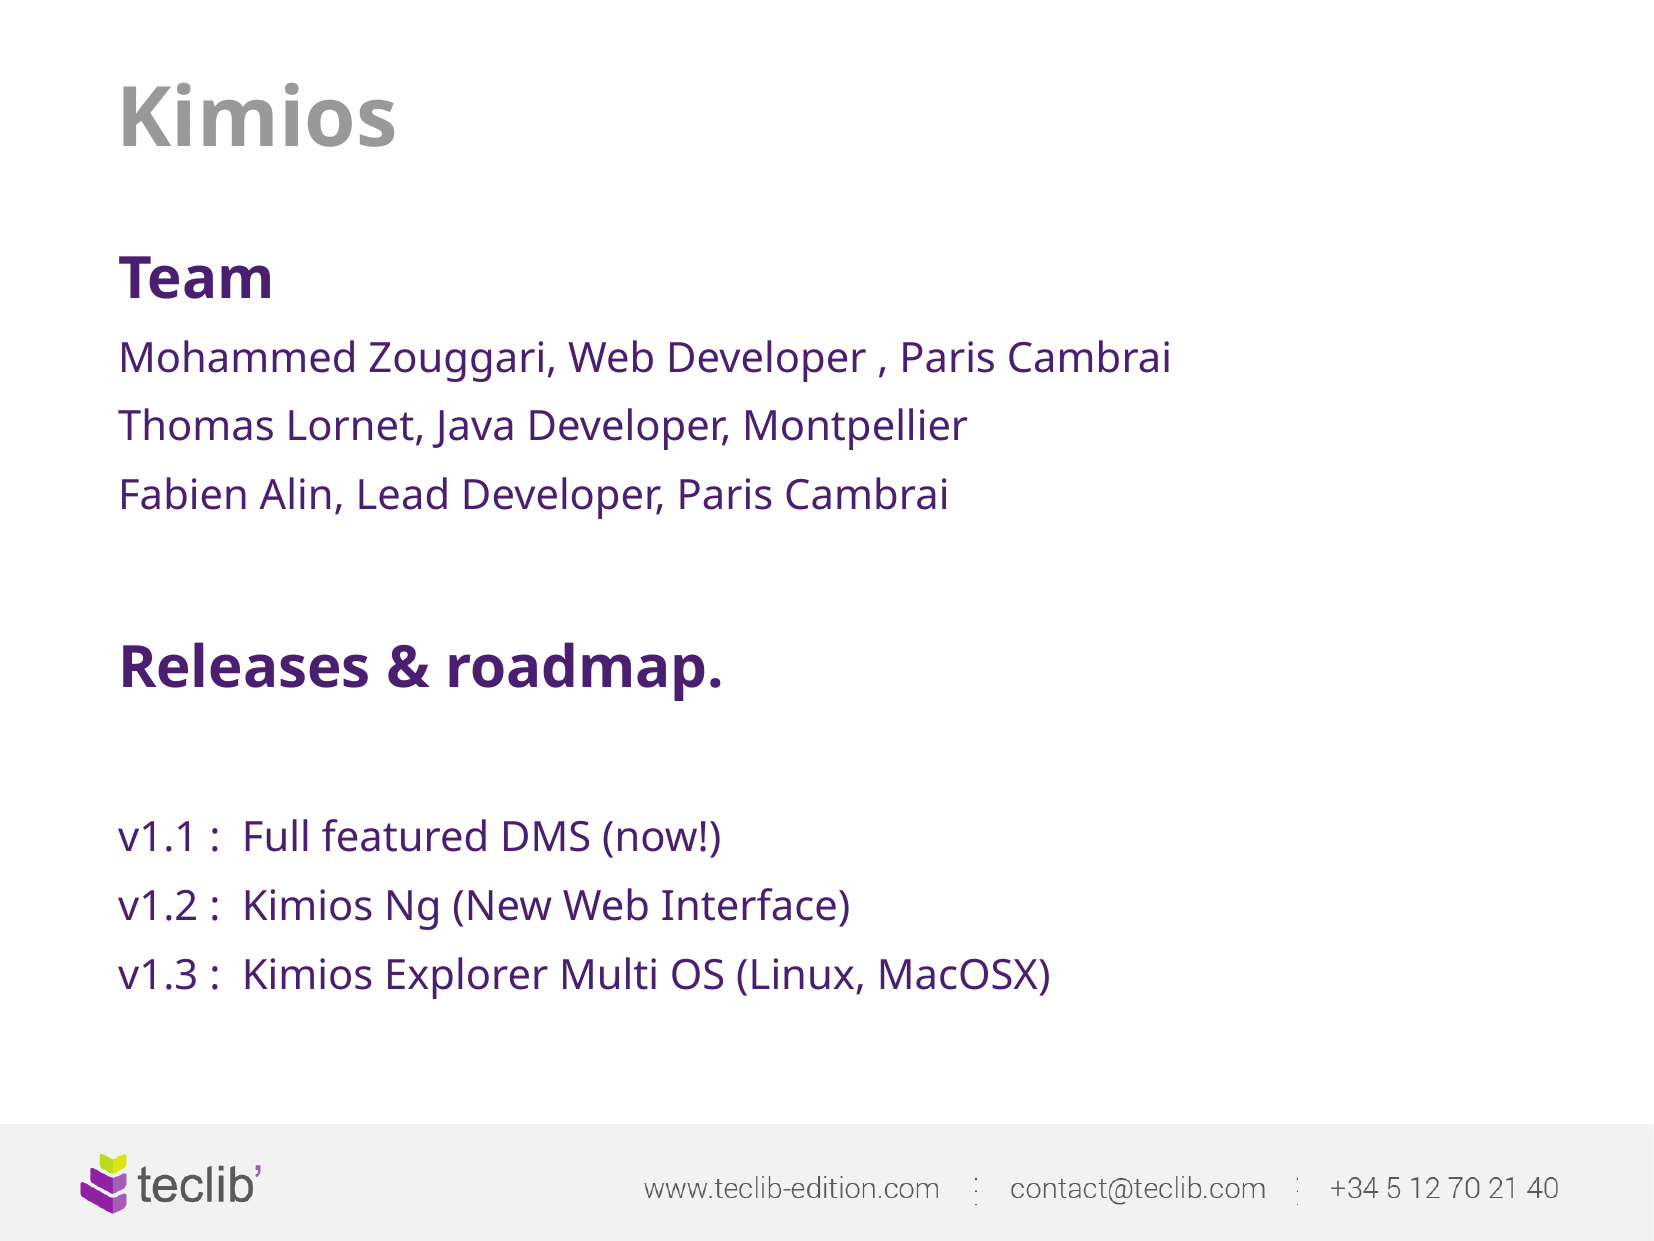

# Kimios
Team
Mohammed Zouggari, Web Developer , Paris Cambrai
Thomas Lornet, Java Developer, Montpellier
Fabien Alin, Lead Developer, Paris Cambrai
Releases & roadmap.
v1.1 : Full featured DMS (now!)
v1.2 : Kimios Ng (New Web Interface)
v1.3 : Kimios Explorer Multi OS (Linux, MacOSX)